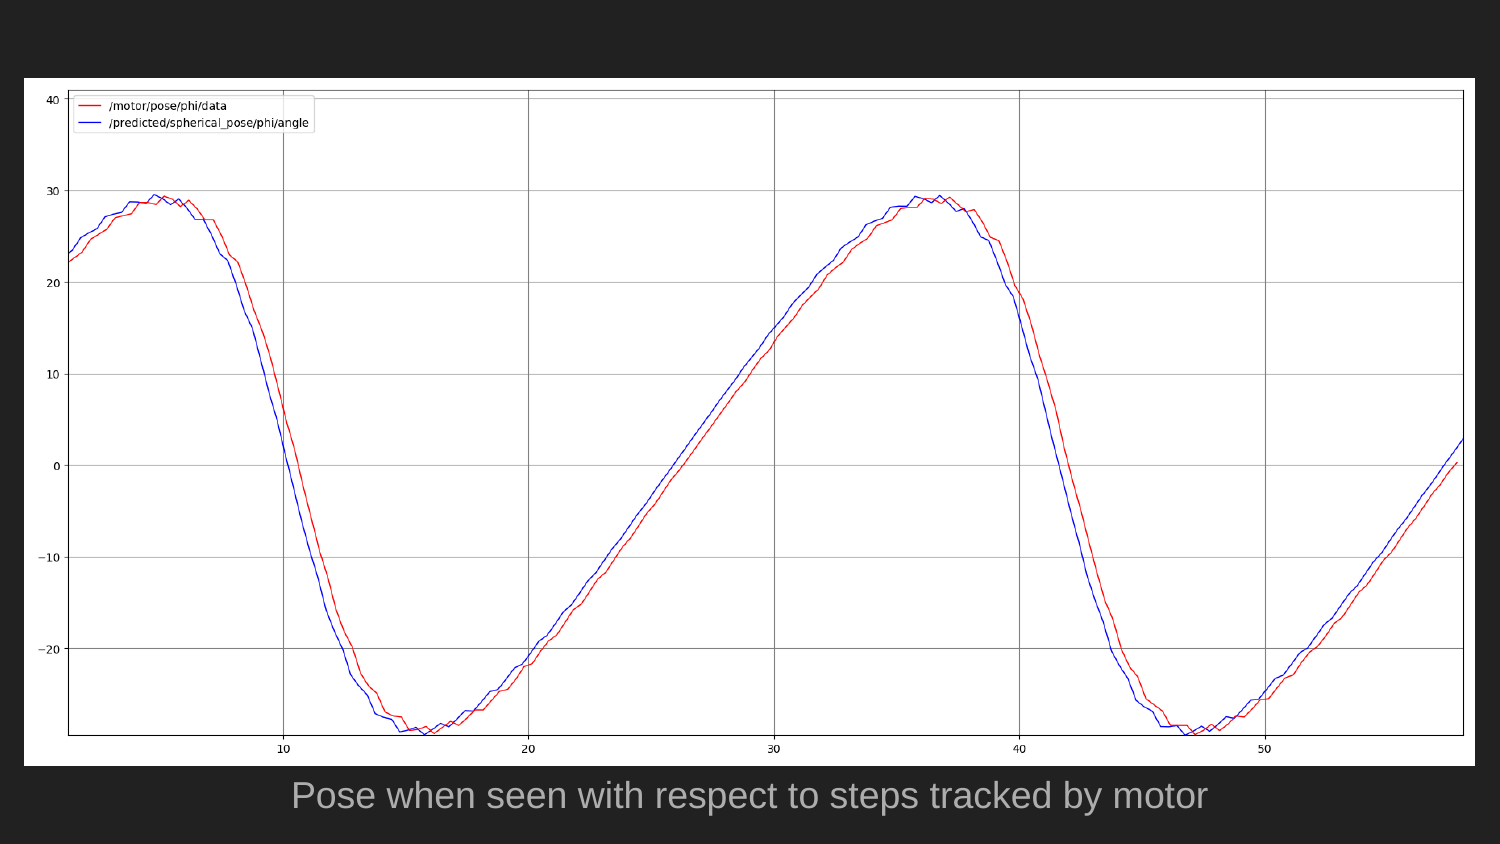

Pose when seen with respect to steps tracked by motor